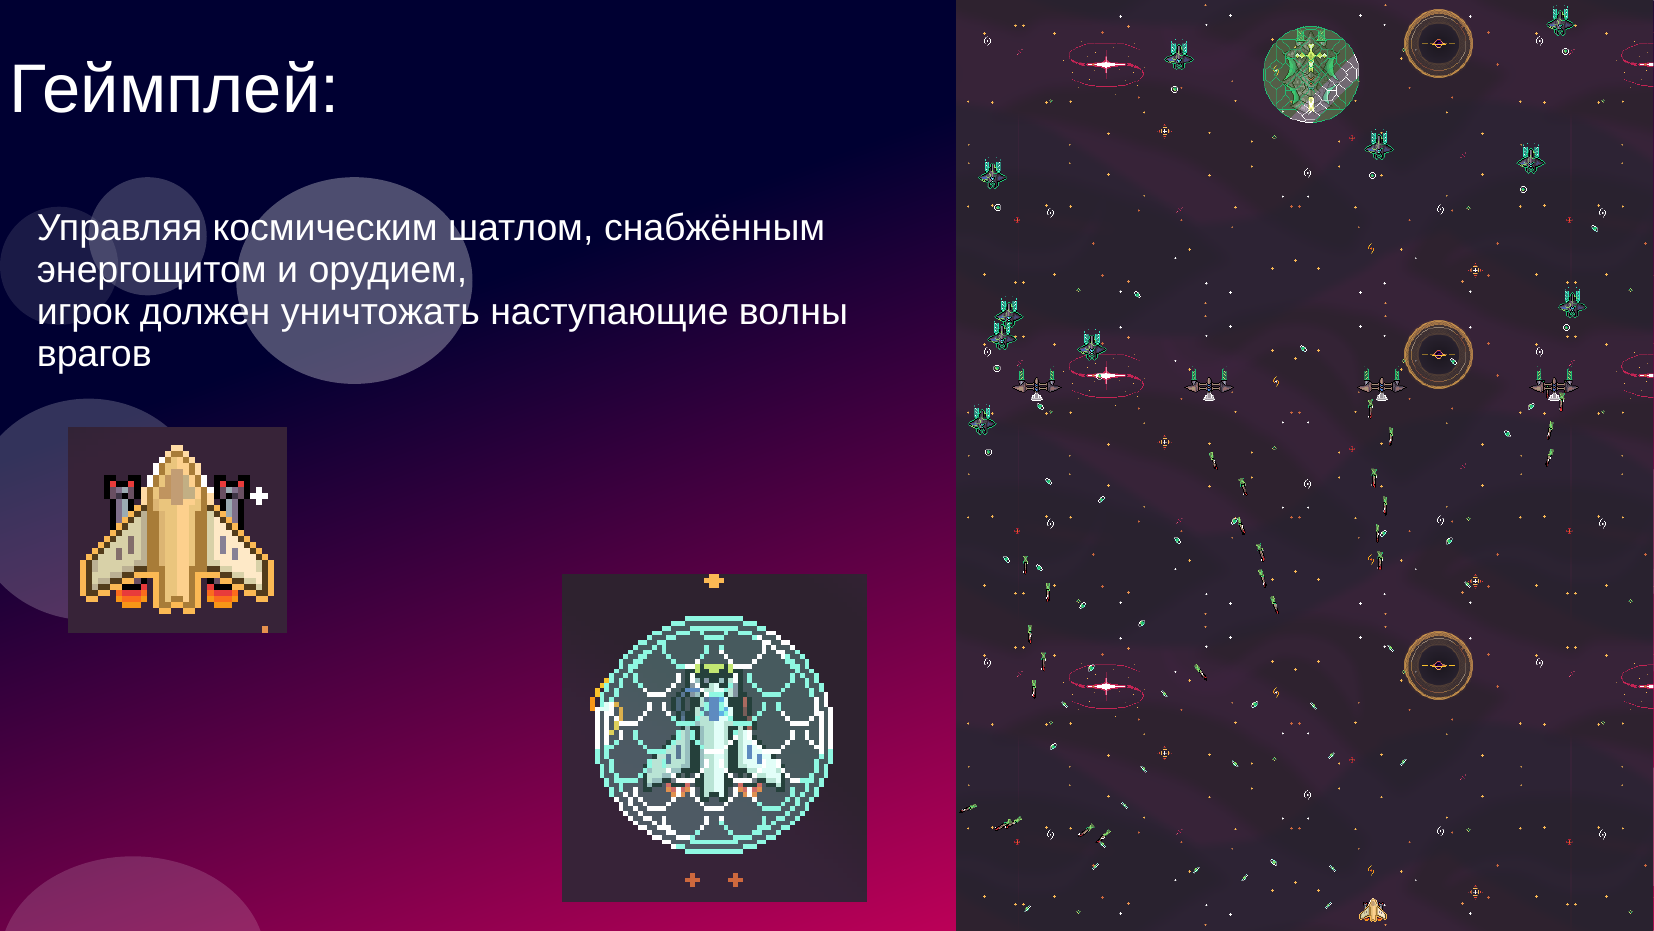

# Геймплей:
Управляя космическим шатлом, снабжённым энергощитом и орудием,
игрок должен уничтожать наступающие волны врагов